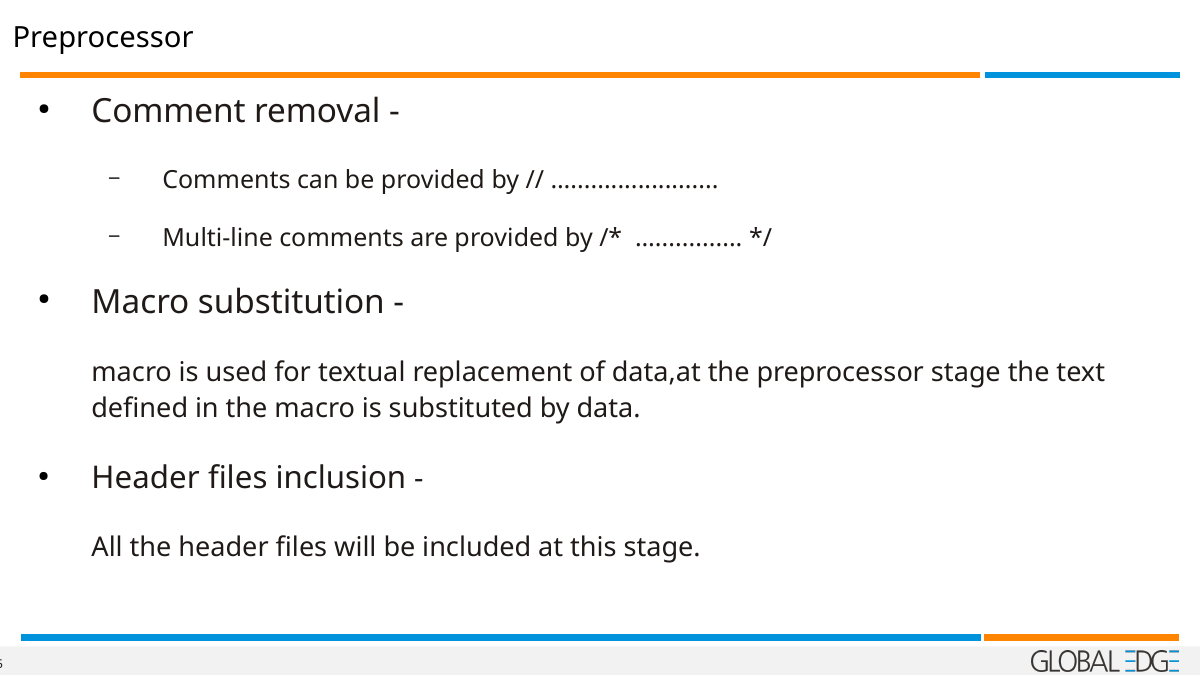

# Preprocessor
Comment removal -
Comments can be provided by // …......................
Multi-line comments are provided by /* …............. */
Macro substitution -
macro is used for textual replacement of data,at the preprocessor stage the text defined in the macro is substituted by data.
Header files inclusion -
All the header files will be included at this stage.